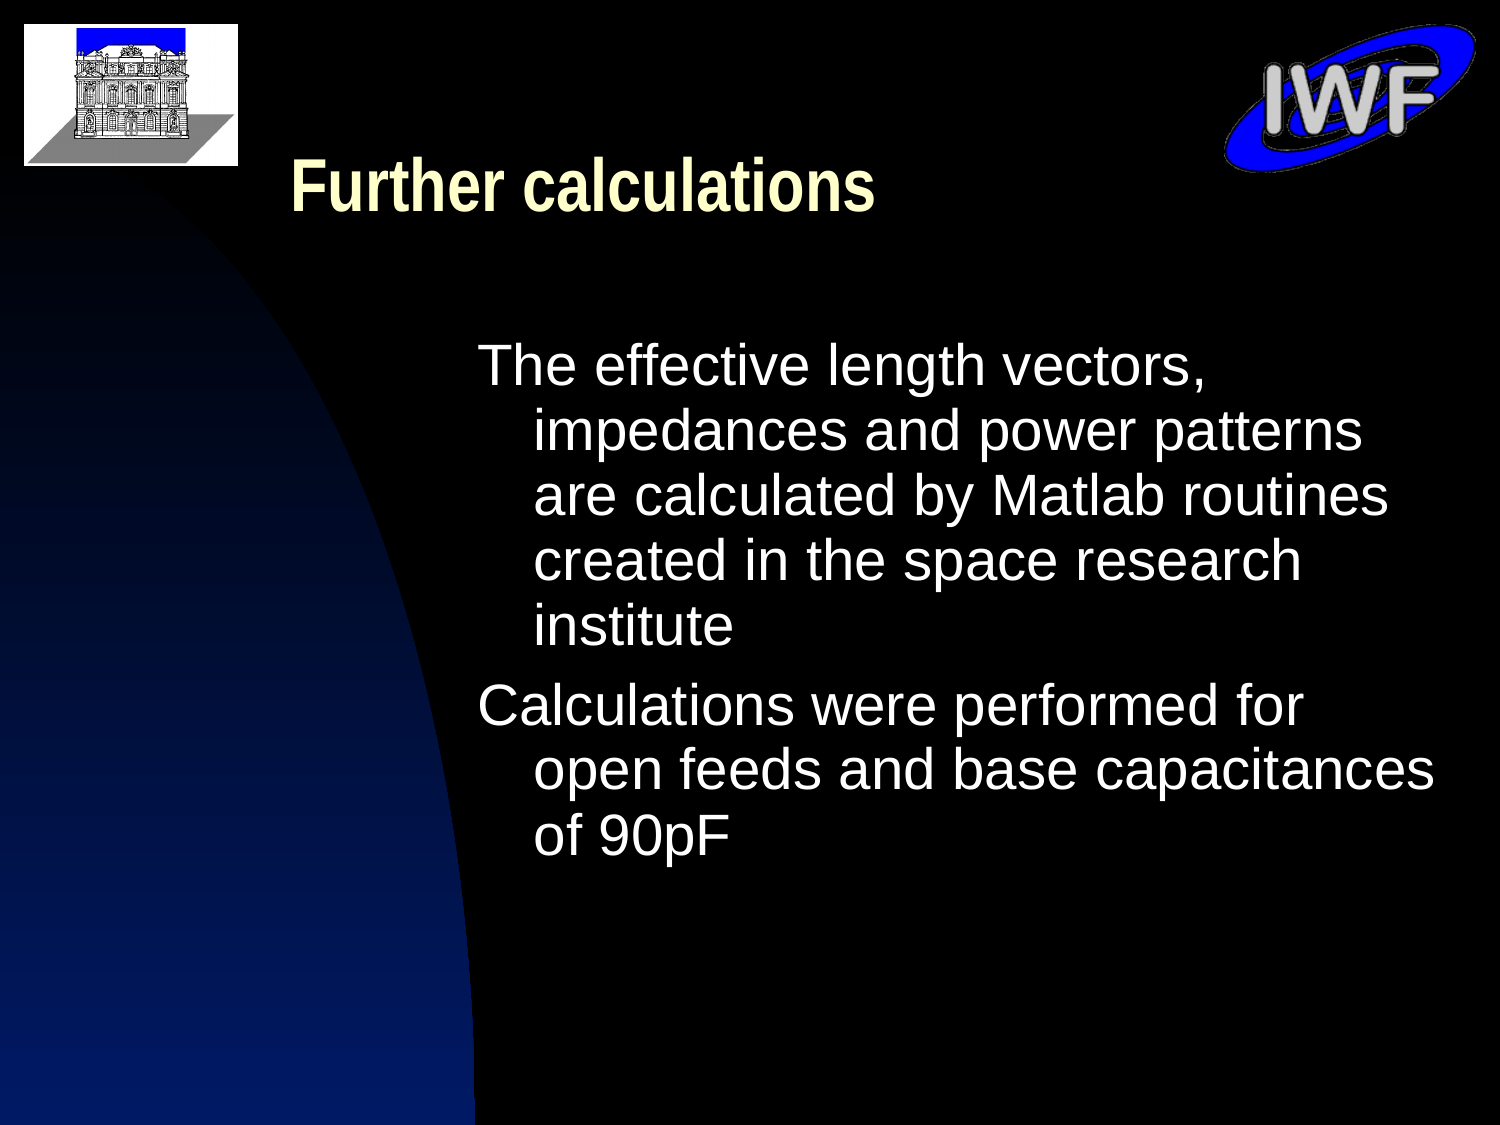

# Further calculations
The effective length vectors, impedances and power patterns are calculated by Matlab routines created in the space research institute
Calculations were performed for open feeds and base capacitances of 90pF